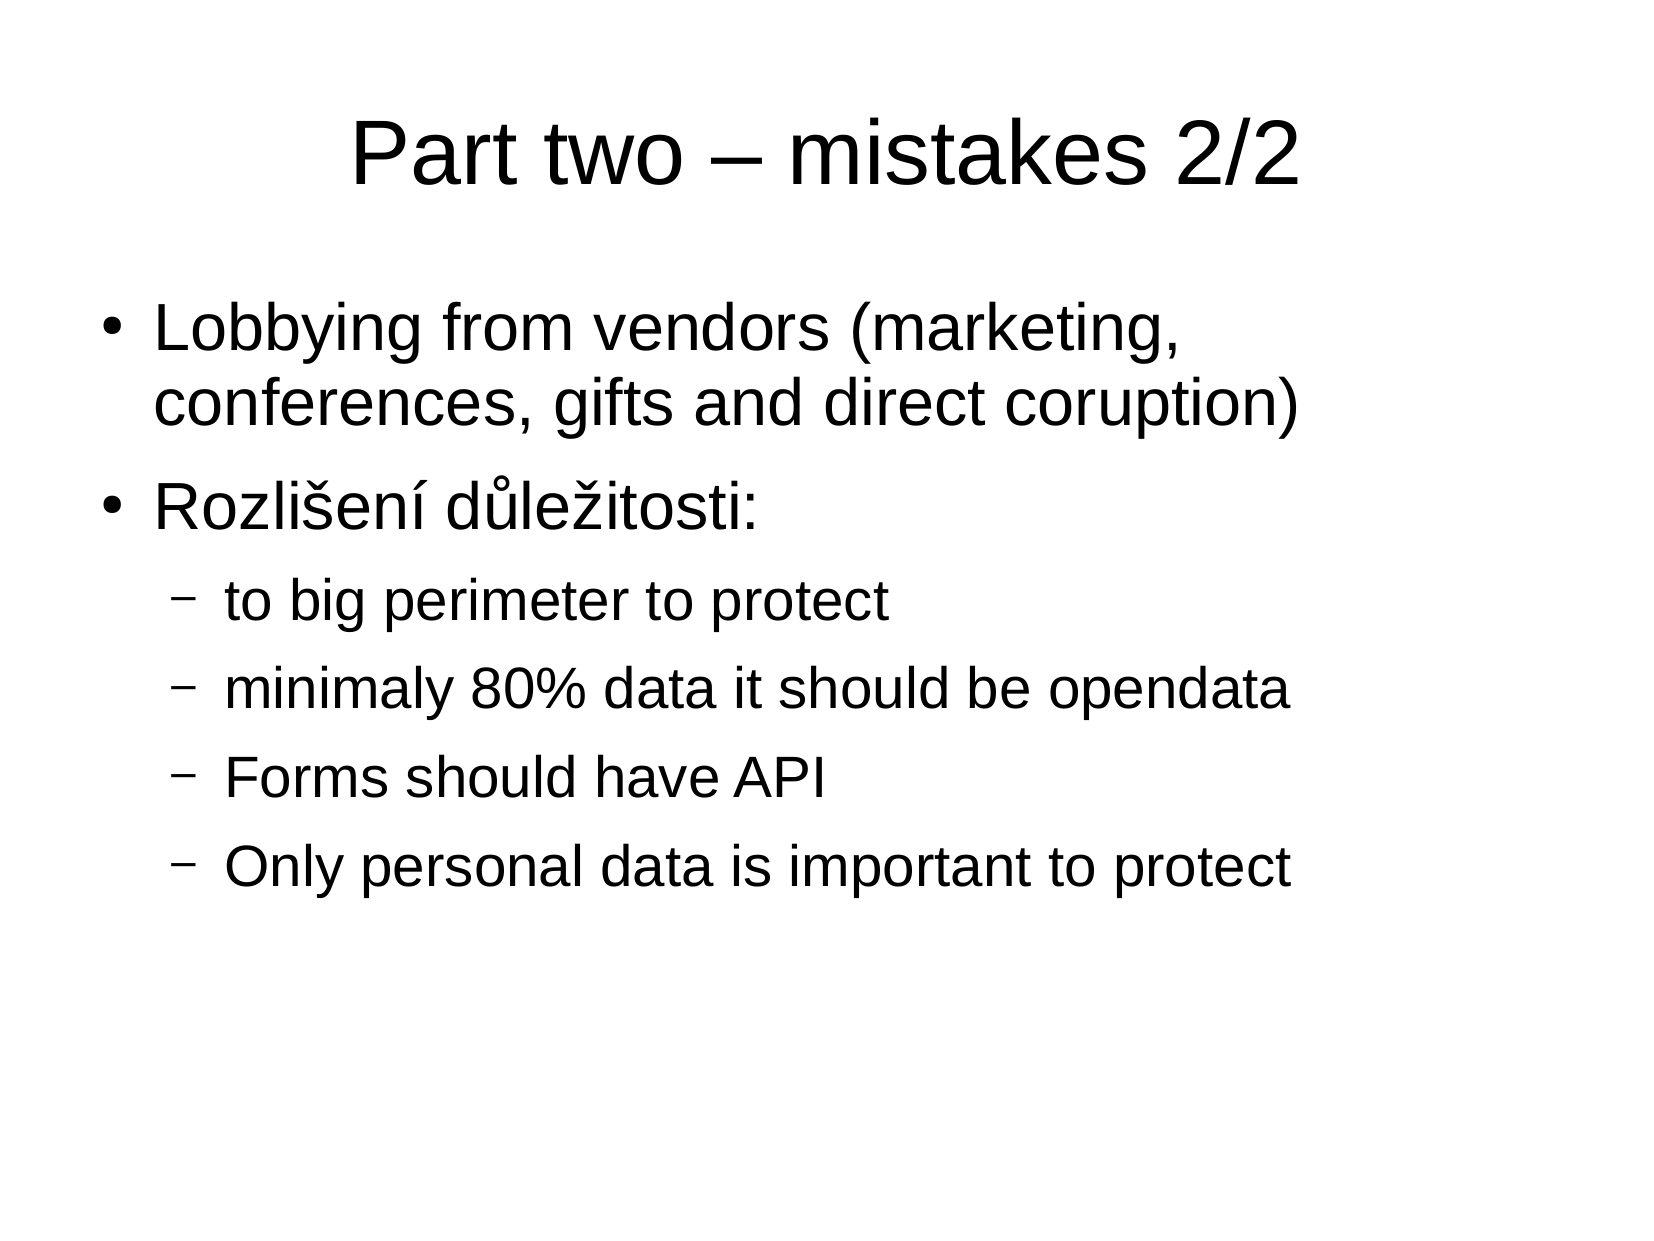

# Part two – mistakes 2/2
Lobbying from vendors (marketing, conferences, gifts and direct coruption)
Rozlišení důležitosti:
to big perimeter to protect
minimaly 80% data it should be opendata
Forms should have API
Only personal data is important to protect